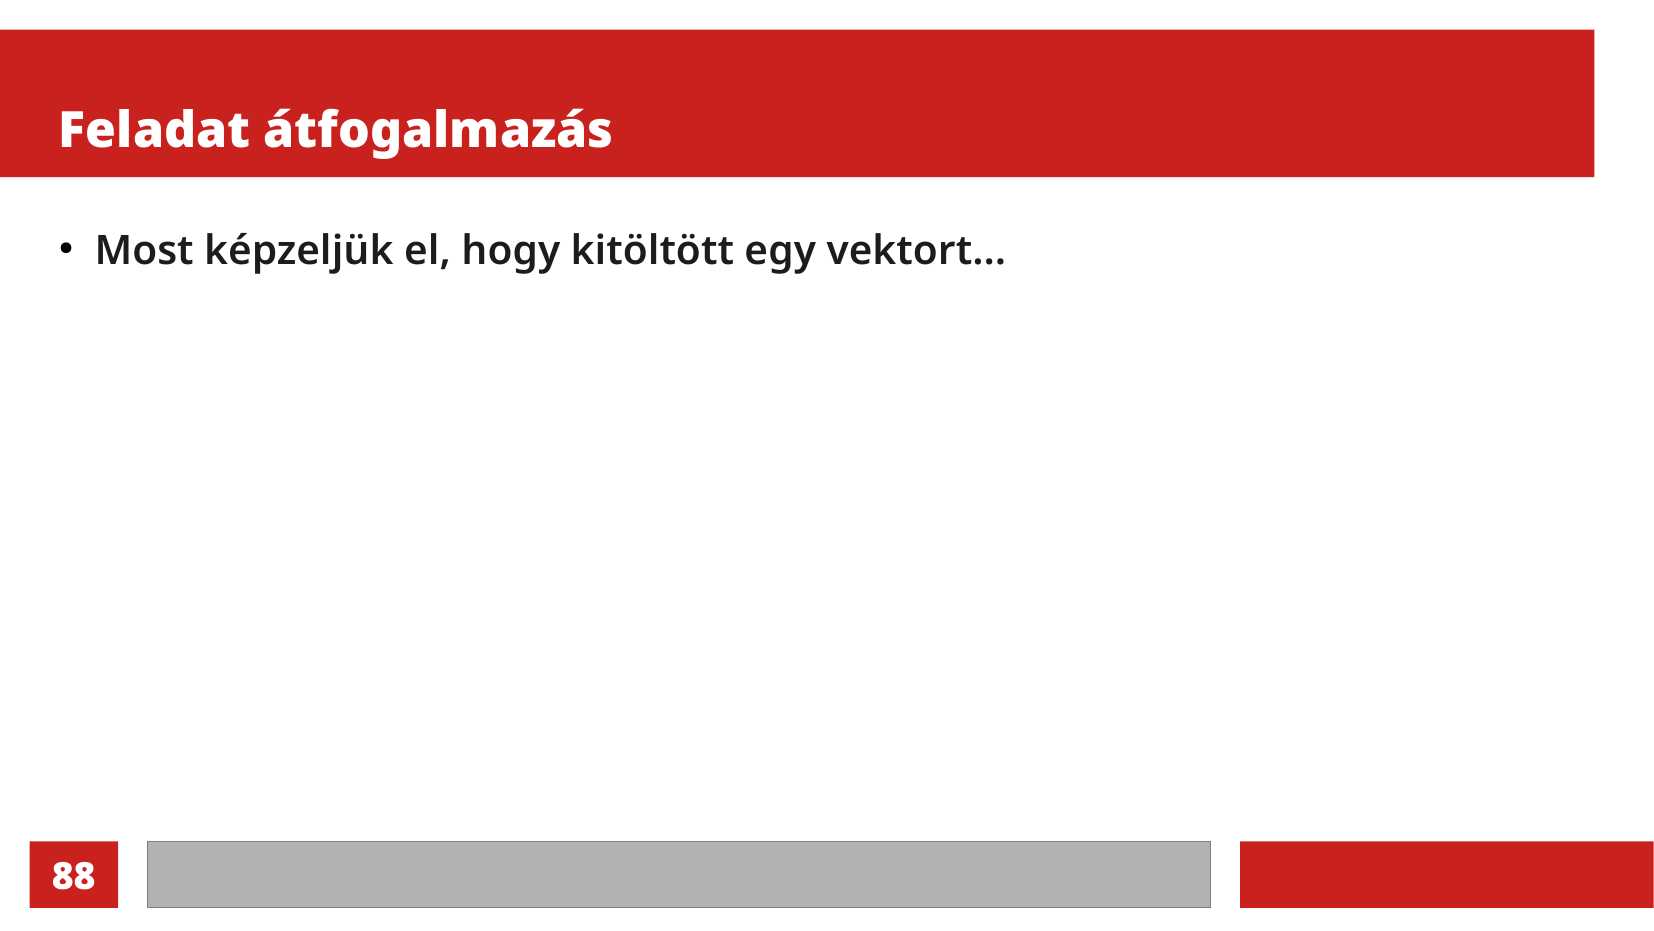

# Feladat átfogalmazás
Most képzeljük el, hogy kitöltött egy vektort...
88